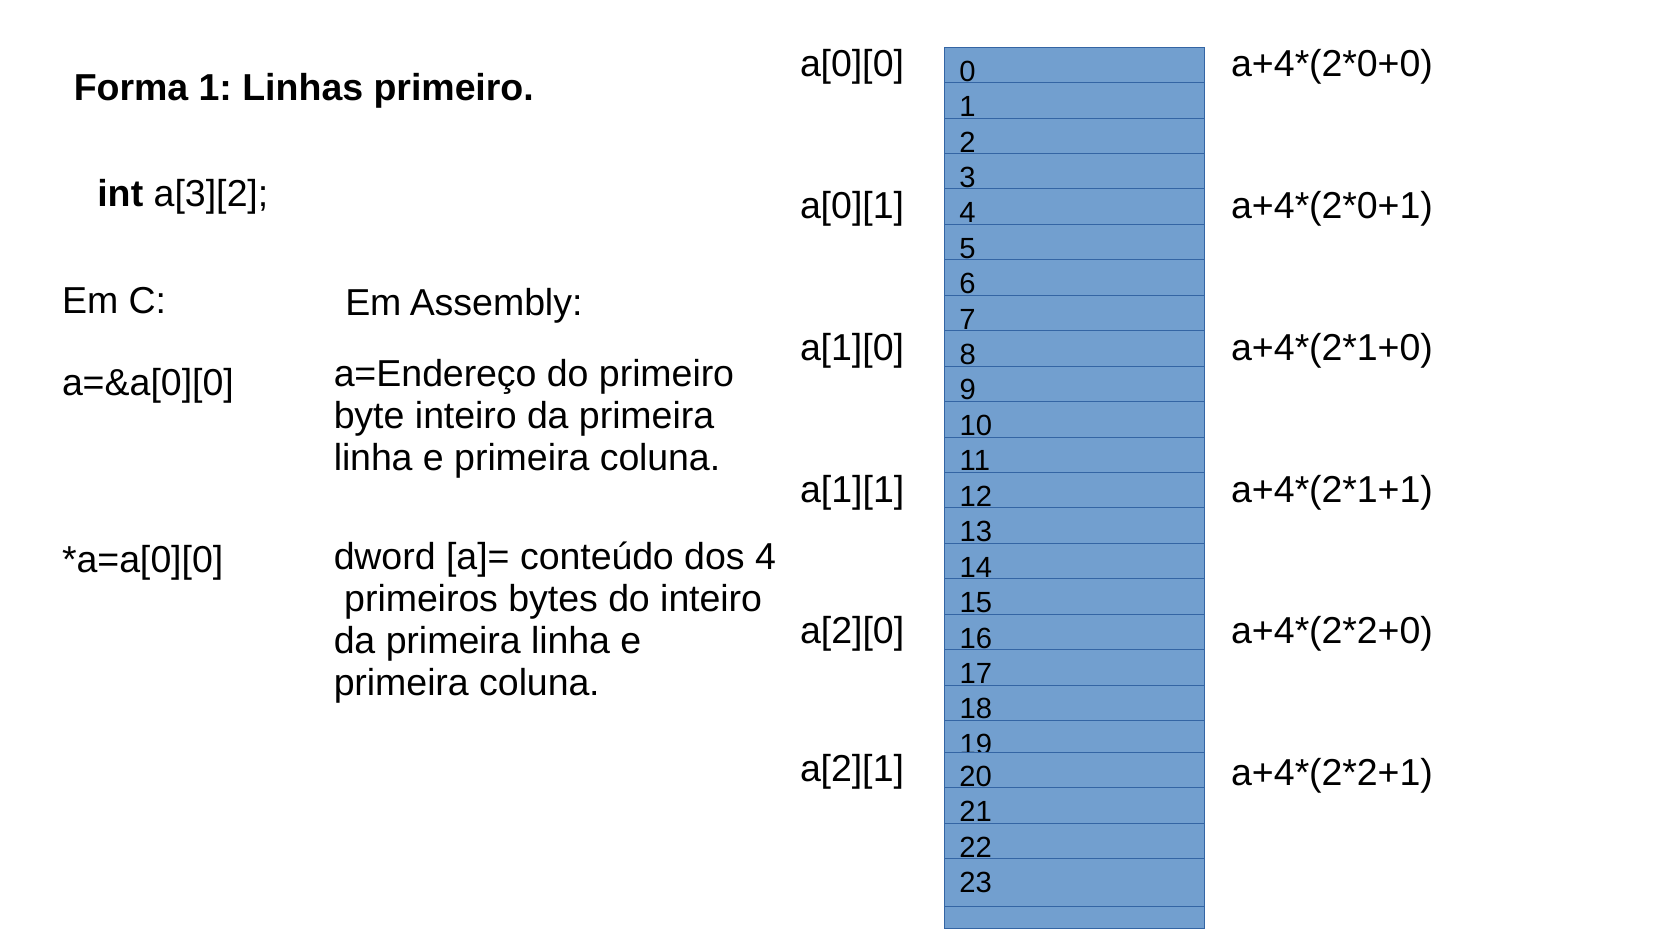

a[0][0]
a+4*(2*0+0)
0
Forma 1: Linhas primeiro.
1
2
3
int a[3][2];
a[0][1]
a+4*(2*0+1)
4
5
6
Em C:
Em Assembly:
7
a[1][0]
a+4*(2*1+0)
8
a=Endereço do primeiro
byte inteiro da primeira linha e primeira coluna.
a=&a[0][0]
9
10
11
a[1][1]
a+4*(2*1+1)
12
13
dword [a]= conteúdo dos 4 primeiros bytes do inteiro da primeira linha e primeira coluna.
*a=a[0][0]
14
15
a[2][0]
a+4*(2*2+0)
16
17
18
19
a[2][1]
a+4*(2*2+1)
20
21
22
23